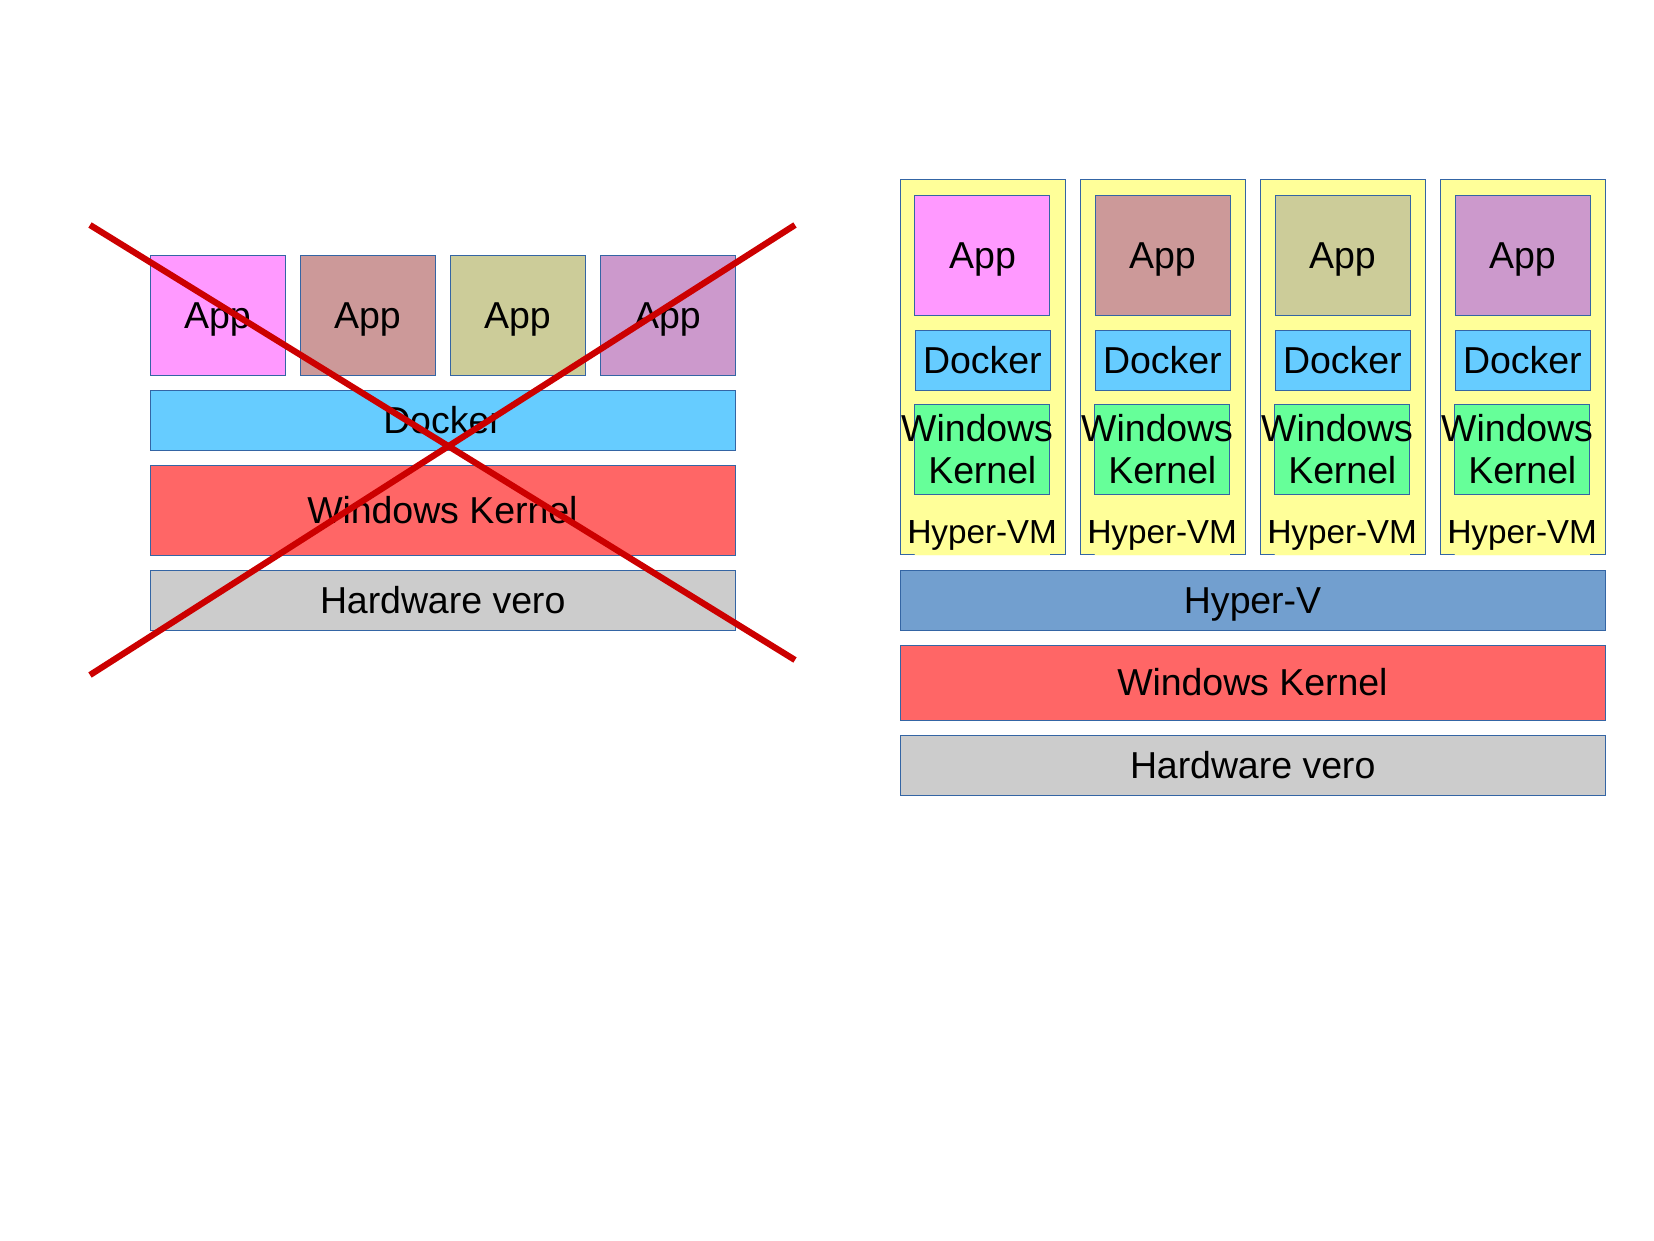

App
App
App
App
App
App
App
App
App
App
App
App
App
App
App
App
App
App
App
App
App
Docker
Docker
Docker
Docker
Docker server
Docker
Linux
Kernel
Windows
Kernel
Linux
Kernel
Windows
Kernel
Linux
Kernel
Windows
Kernel
Linux
Kernel
Windows
Kernel
Linux
Kernel
Linux
Kernel
Linux
Kernel
Linux
Kernel
Linux
Kernel
Linux
Kernel
Linux
Kernel
Linux
Kernel
Linux Kernel
Windows Kernel
Hyper-VM
Hyper-VM
Hyper-VM
Hyper-VM
Hyper-VM
Hyper-VM
Hyper-VM
Hyper-VM
Hyper-VM
Hyper-VM
Hyper-VM
Hyper-VM
Hyper-VM
Hyper-VM
Hyper-VM
Hyper-VM
Hardware vero
Hyper-V
Windows Kernel
Hardware vero